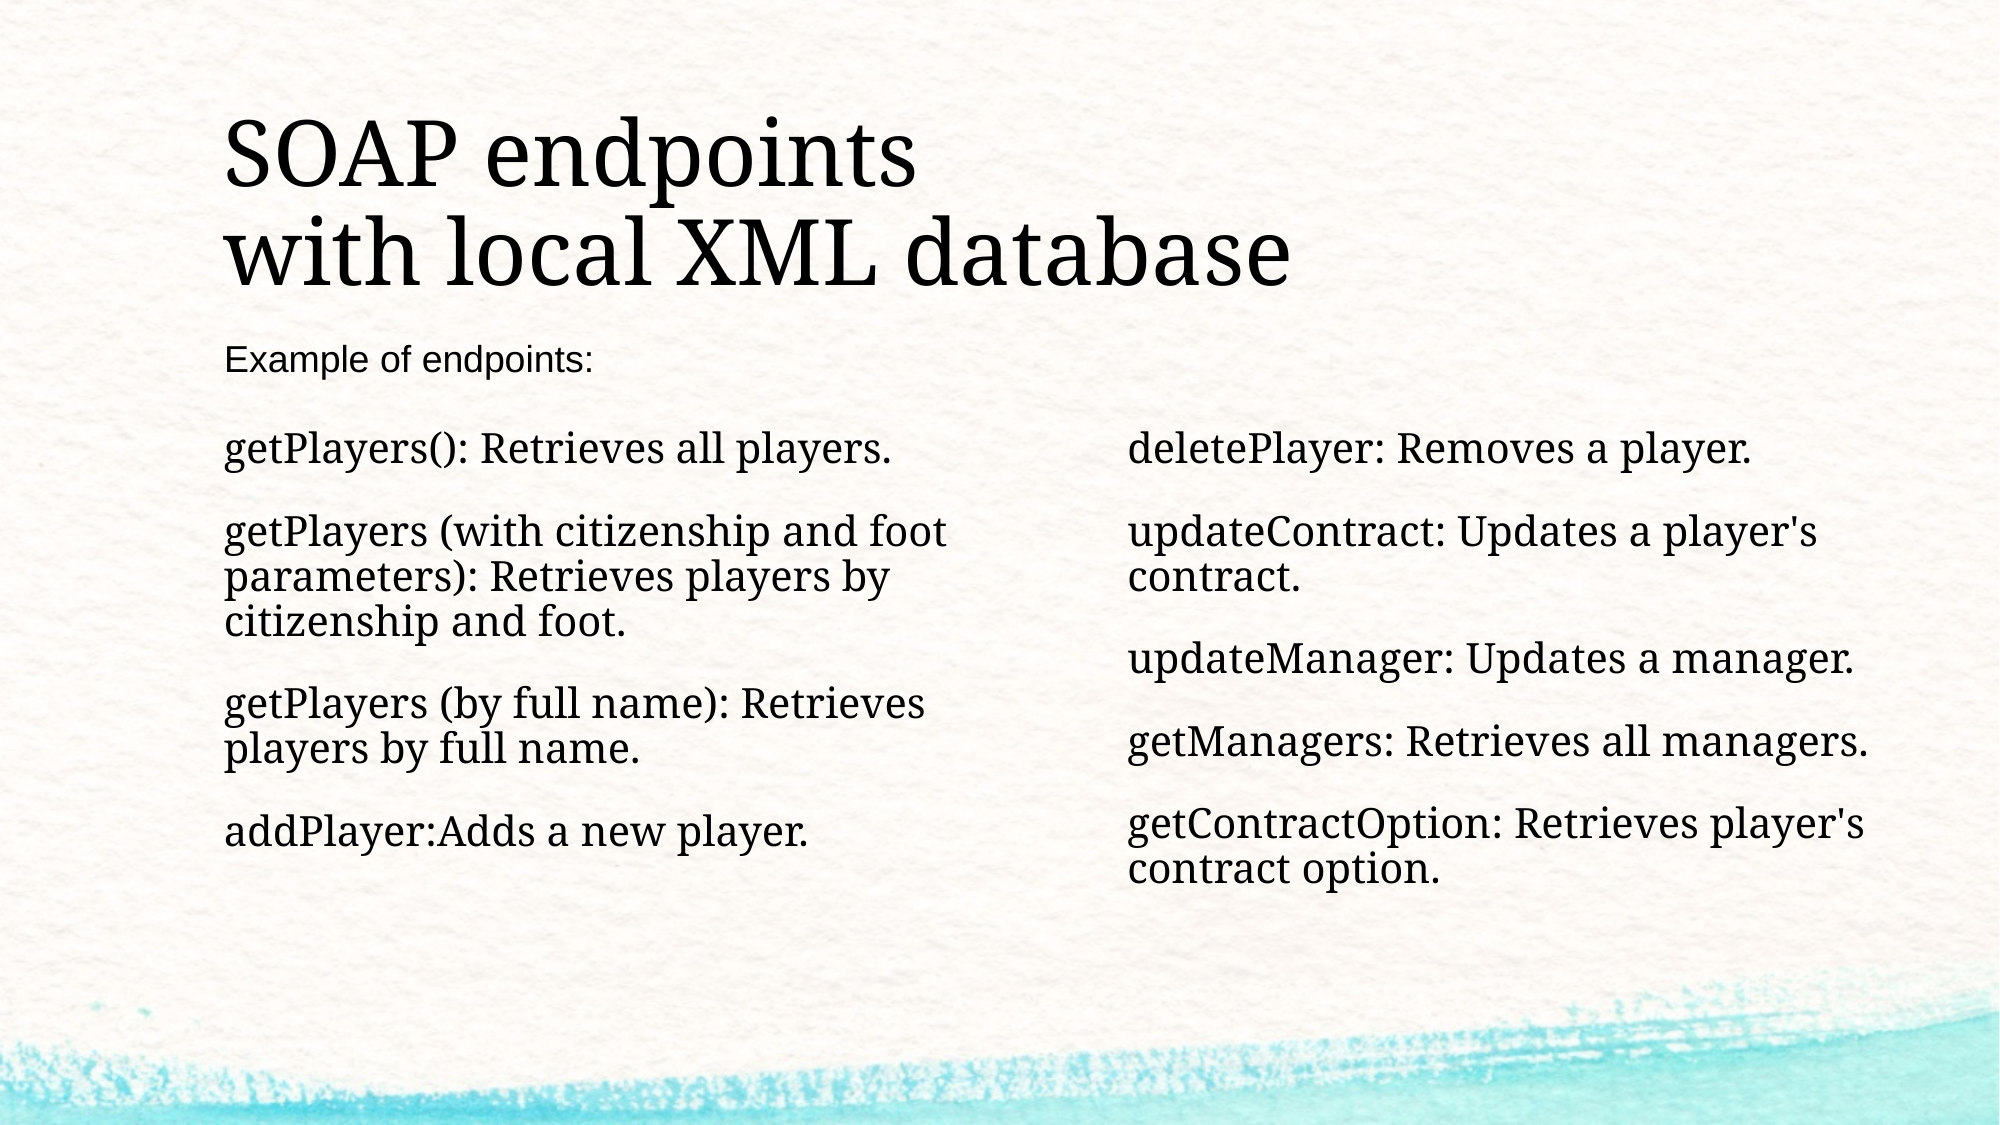

# SOAP endpoints with local XML database
getPlayers(): Retrieves all players.
getPlayers (with citizenship and foot parameters): Retrieves players by citizenship and foot.
getPlayers (by full name): Retrieves players by full name.
addPlayer:Adds a new player.
deletePlayer: Removes a player.
updateContract: Updates a player's contract.
updateManager: Updates a manager.
getManagers: Retrieves all managers.
getContractOption: Retrieves player's contract option.
Example of endpoints: